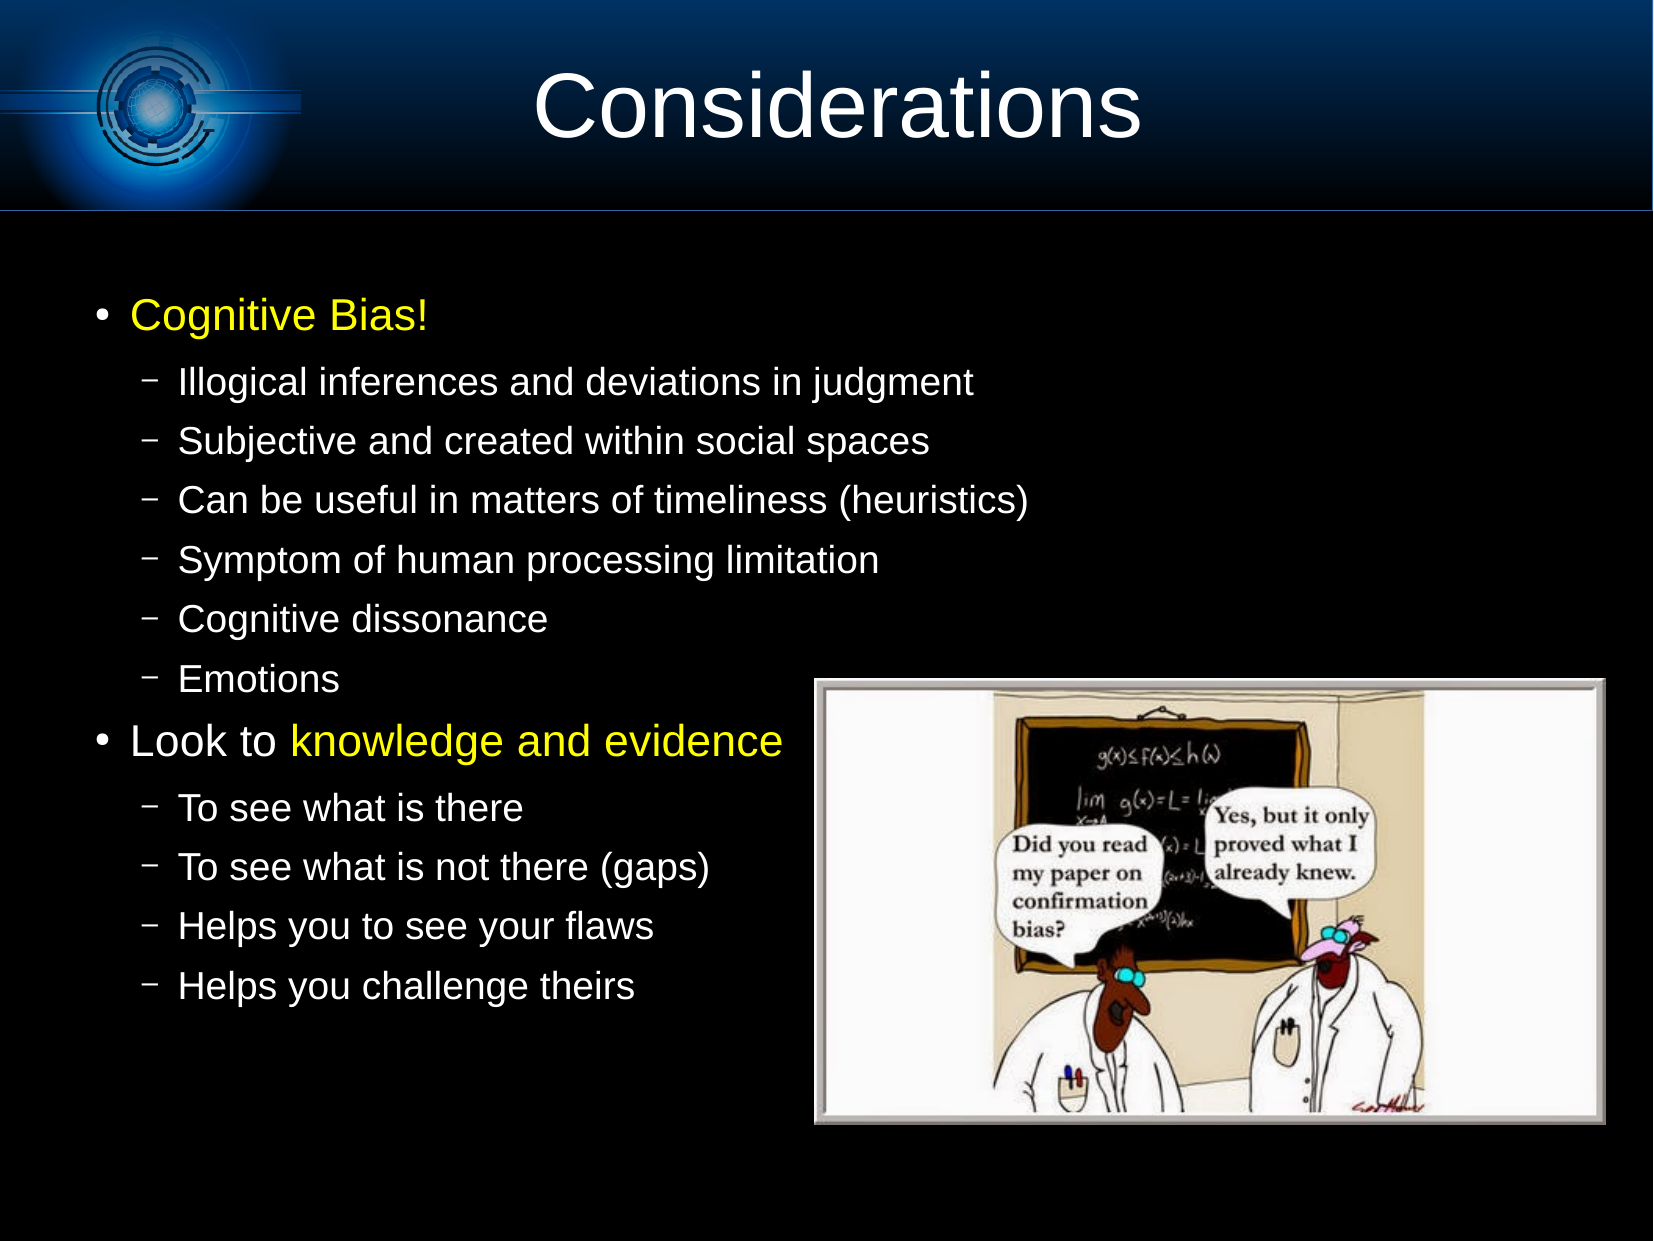

# Considerations
Cognitive Bias!
Illogical inferences and deviations in judgment
Subjective and created within social spaces
Can be useful in matters of timeliness (heuristics)
Symptom of human processing limitation
Cognitive dissonance
Emotions
Look to knowledge and evidence
To see what is there
To see what is not there (gaps)
Helps you to see your flaws
Helps you challenge theirs